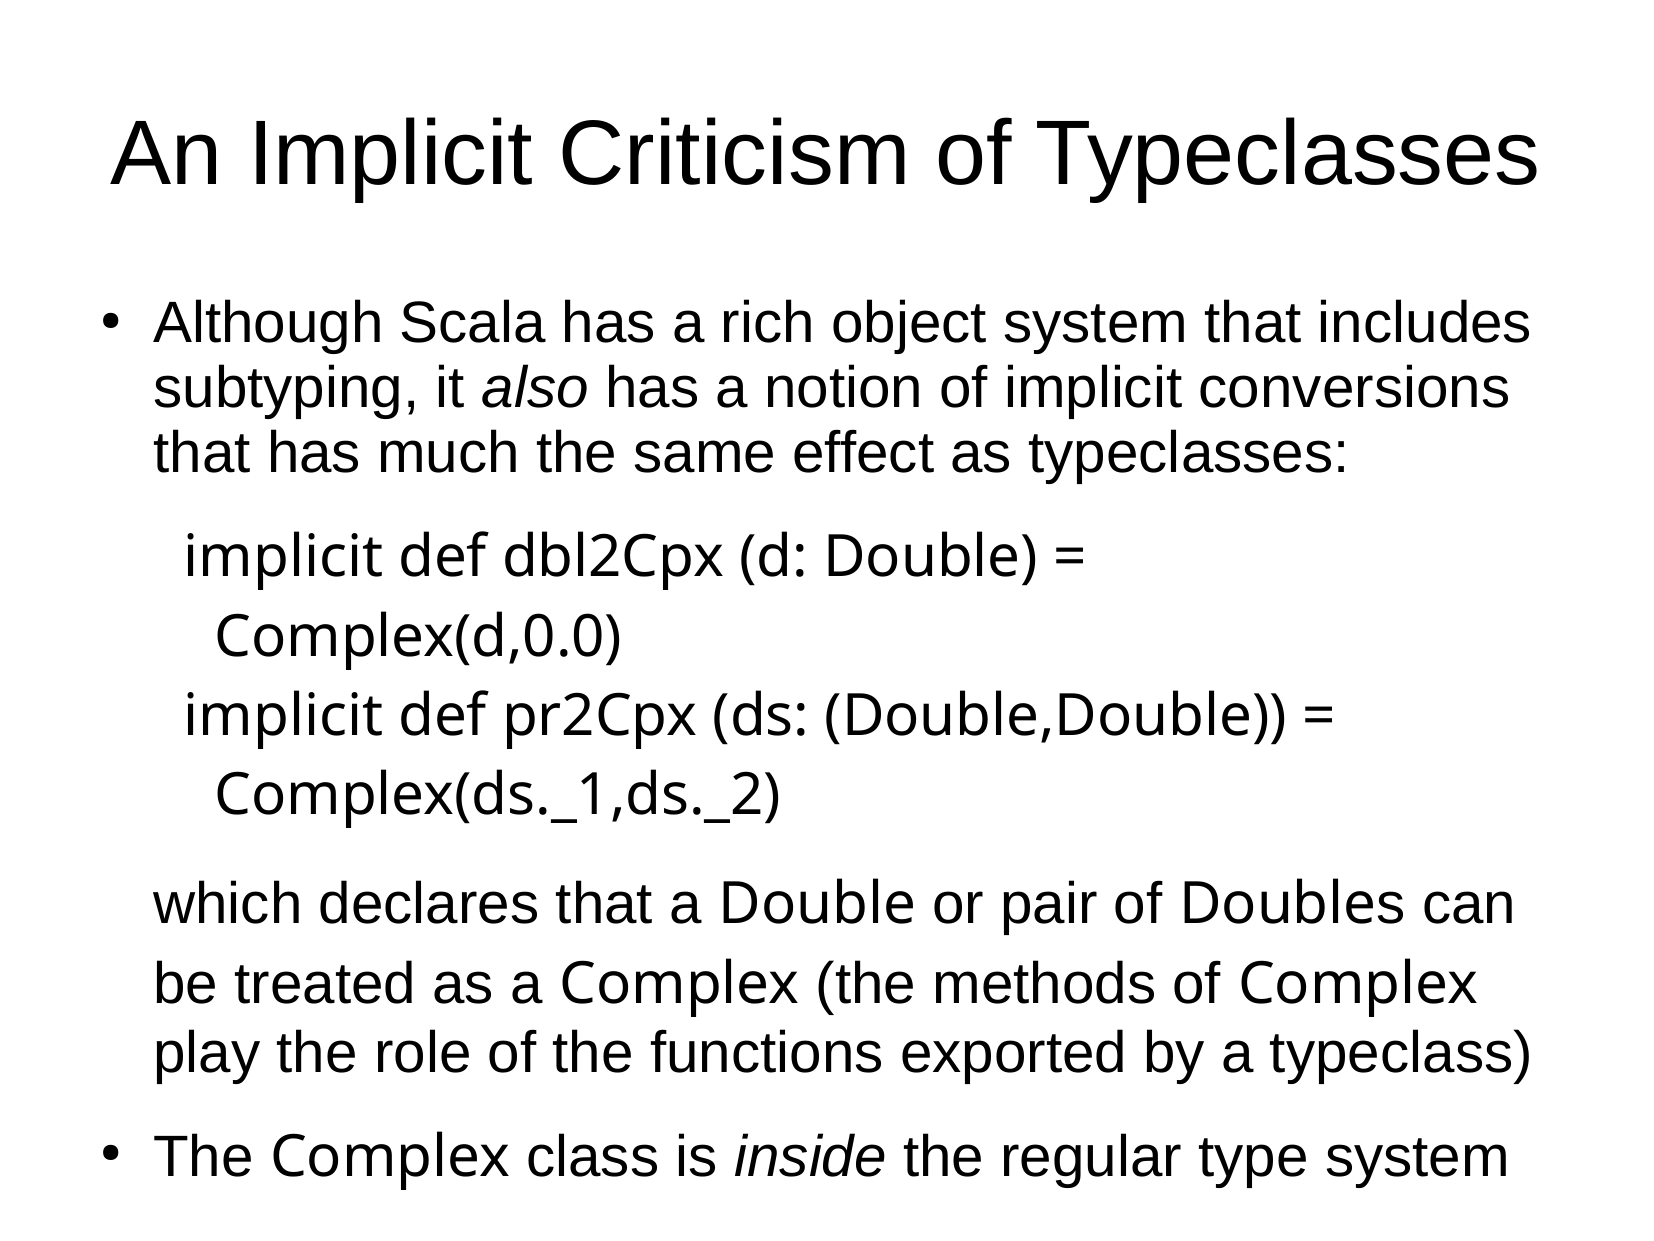

# An Implicit Criticism of Typeclasses
Although Scala has a rich object system that includes subtyping, it also has a notion of implicit conversions that has much the same effect as typeclasses:
 implicit def dbl2Cpx (d: Double) =
 Complex(d,0.0)
 implicit def pr2Cpx (ds: (Double,Double)) =
 Complex(ds._1,ds._2)
which declares that a Double or pair of Doubles can be treated as a Complex (the methods of Complex play the role of the functions exported by a typeclass)
The Complex class is inside the regular type system